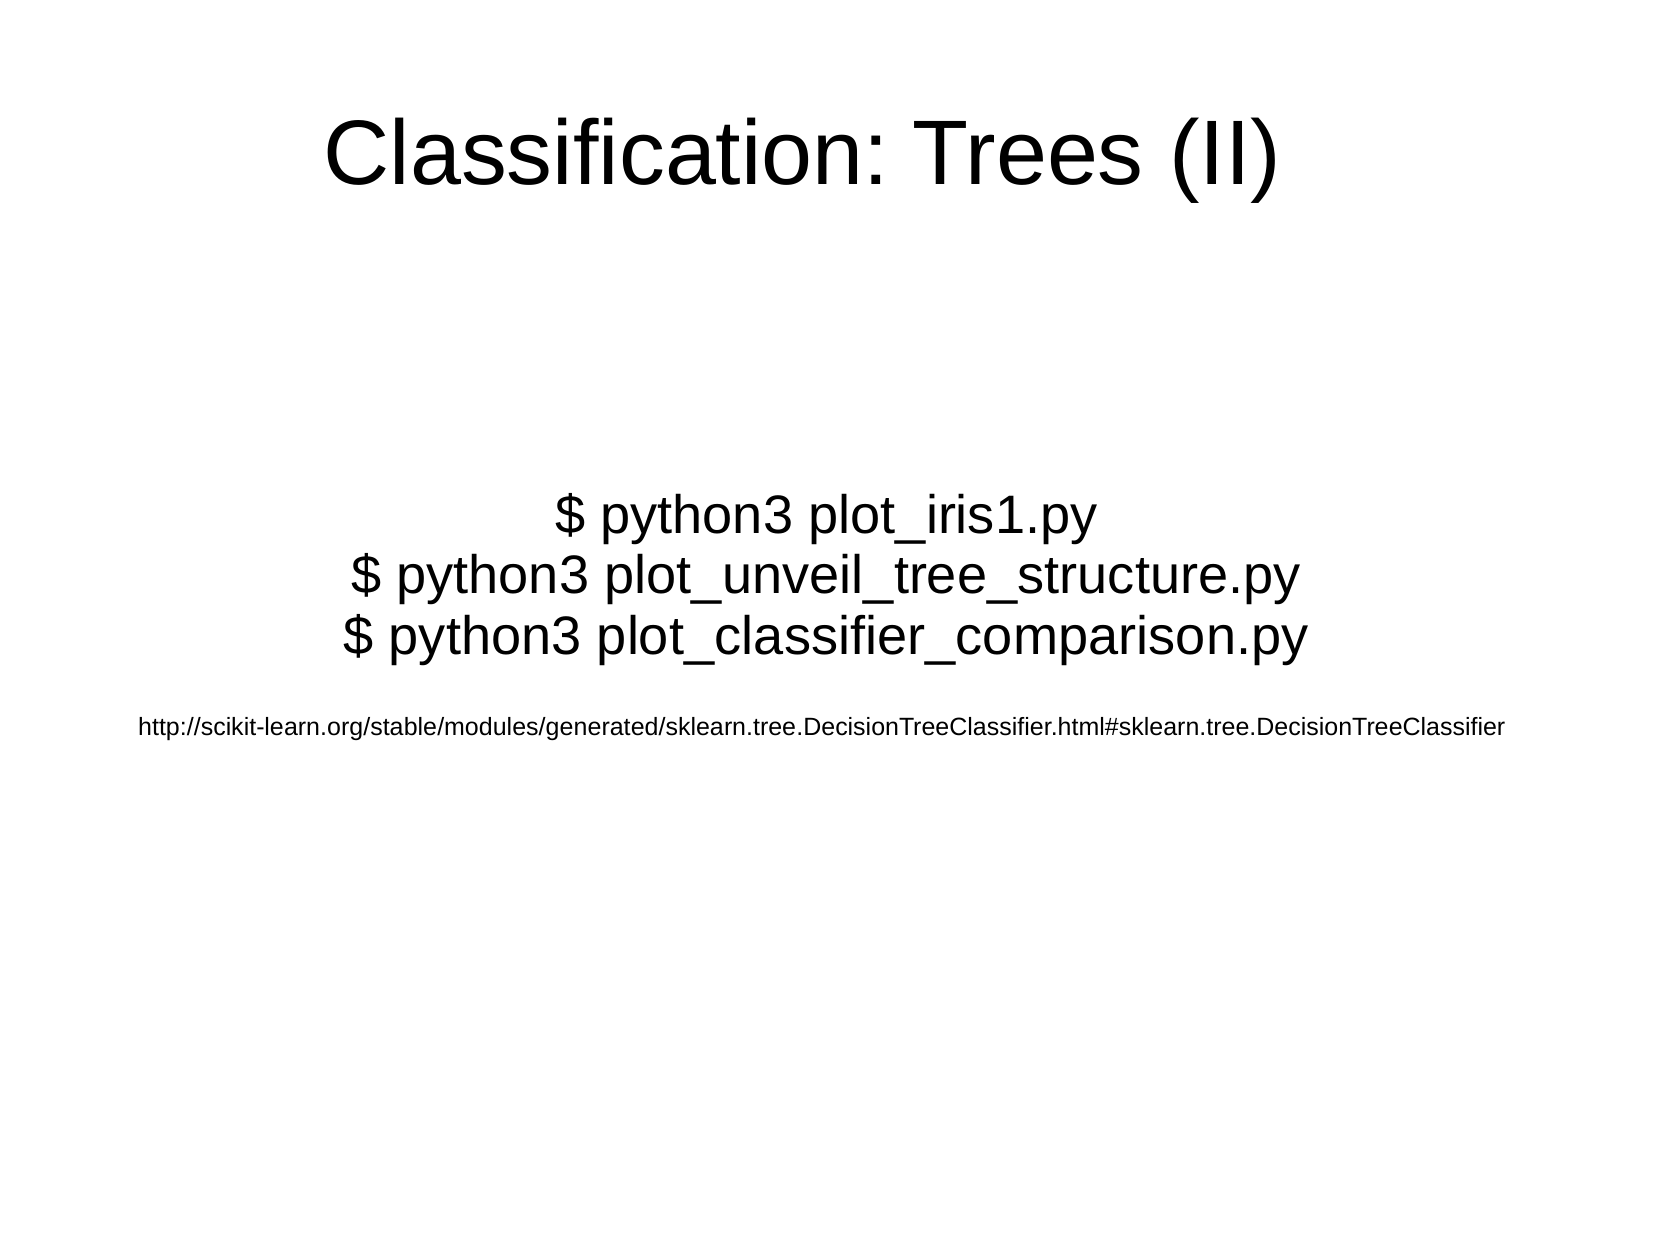

# Classification: Trees (II)
$ python3 plot_iris1.py
$ python3 plot_unveil_tree_structure.py
$ python3 plot_classifier_comparison.py
http://scikit-learn.org/stable/modules/generated/sklearn.tree.DecisionTreeClassifier.html#sklearn.tree.DecisionTreeClassifier